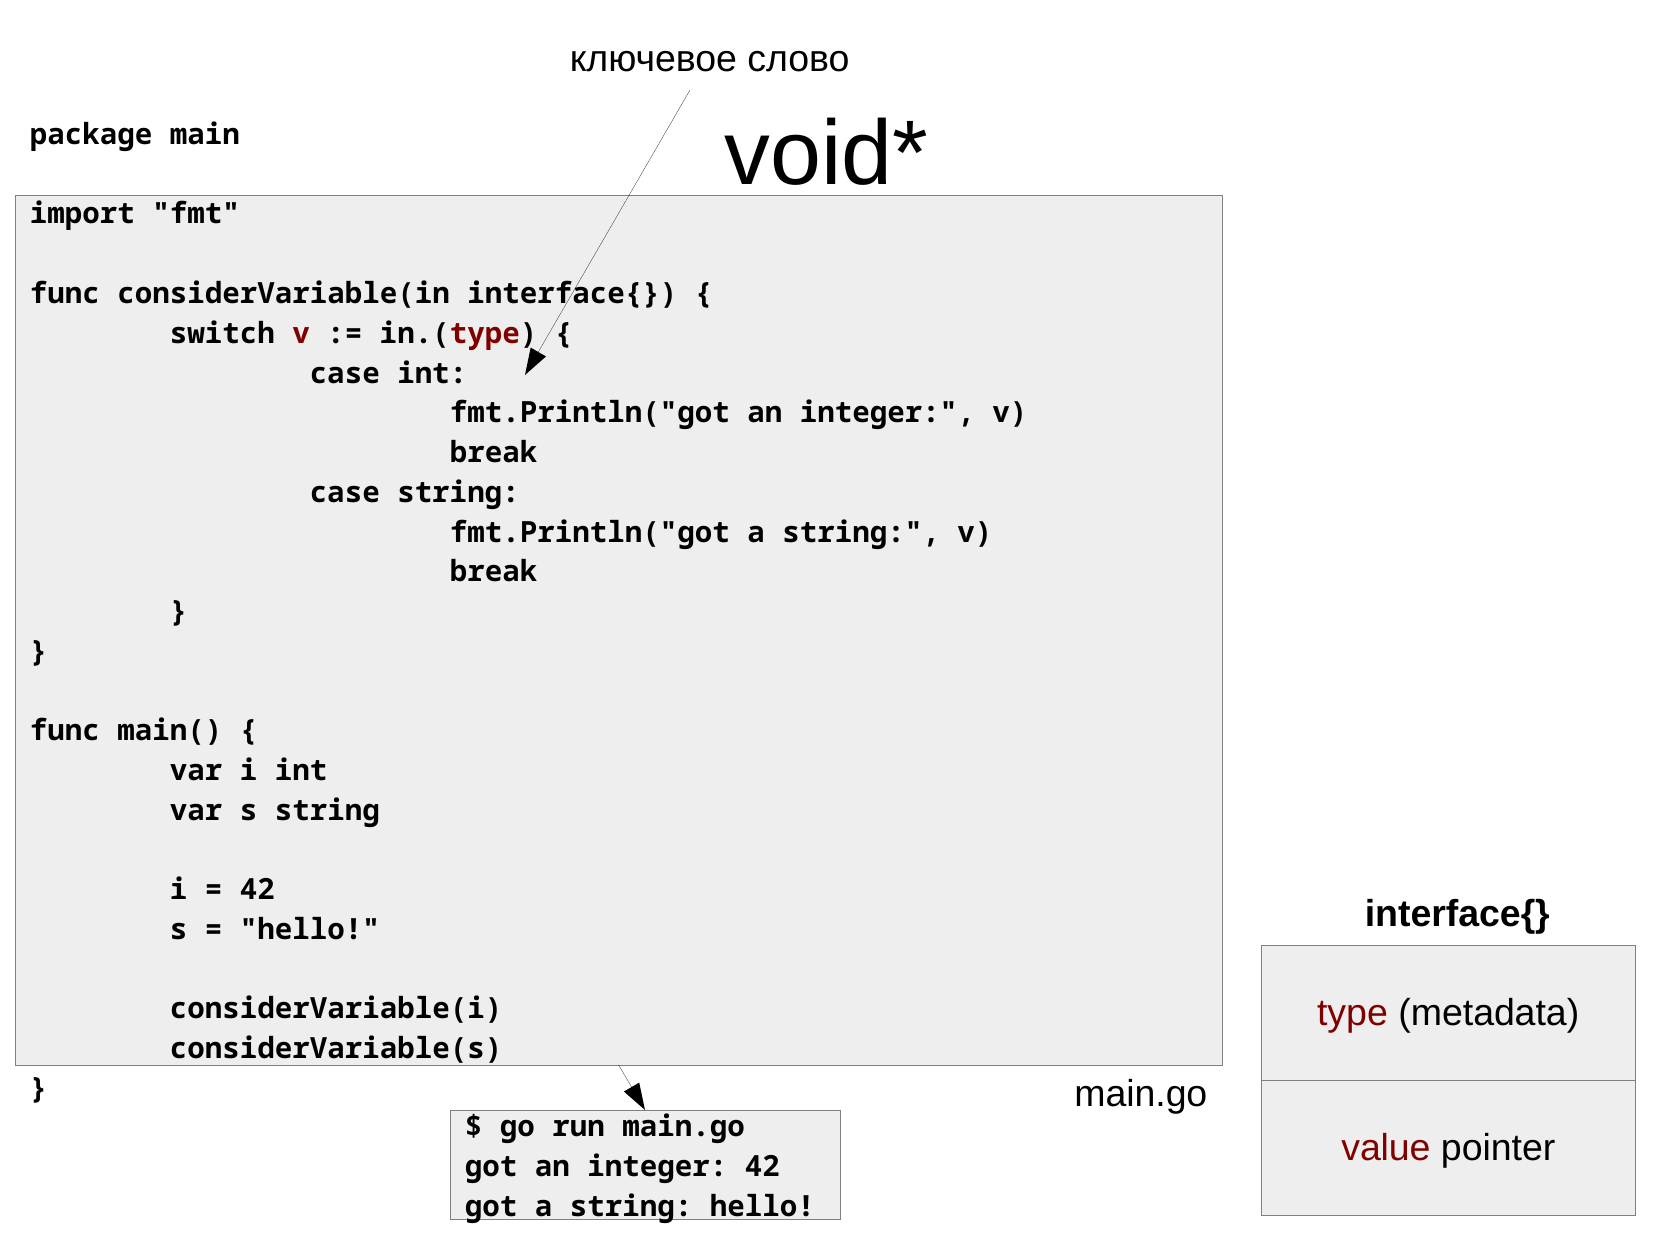

ключевое слово
# void*
package main
import "fmt"
func considerVariable(in interface{}) {
 switch v := in.(type) {
 case int:
 fmt.Println("got an integer:", v)
 break
 case string:
 fmt.Println("got a string:", v)
 break
 }
}
func main() {
 var i int
 var s string
 i = 42
 s = "hello!"
 considerVariable(i)
 considerVariable(s)
}
interface{}
type (metadata)
main.go
value pointer
$ go run main.go
got an integer: 42
got a string: hello!
83